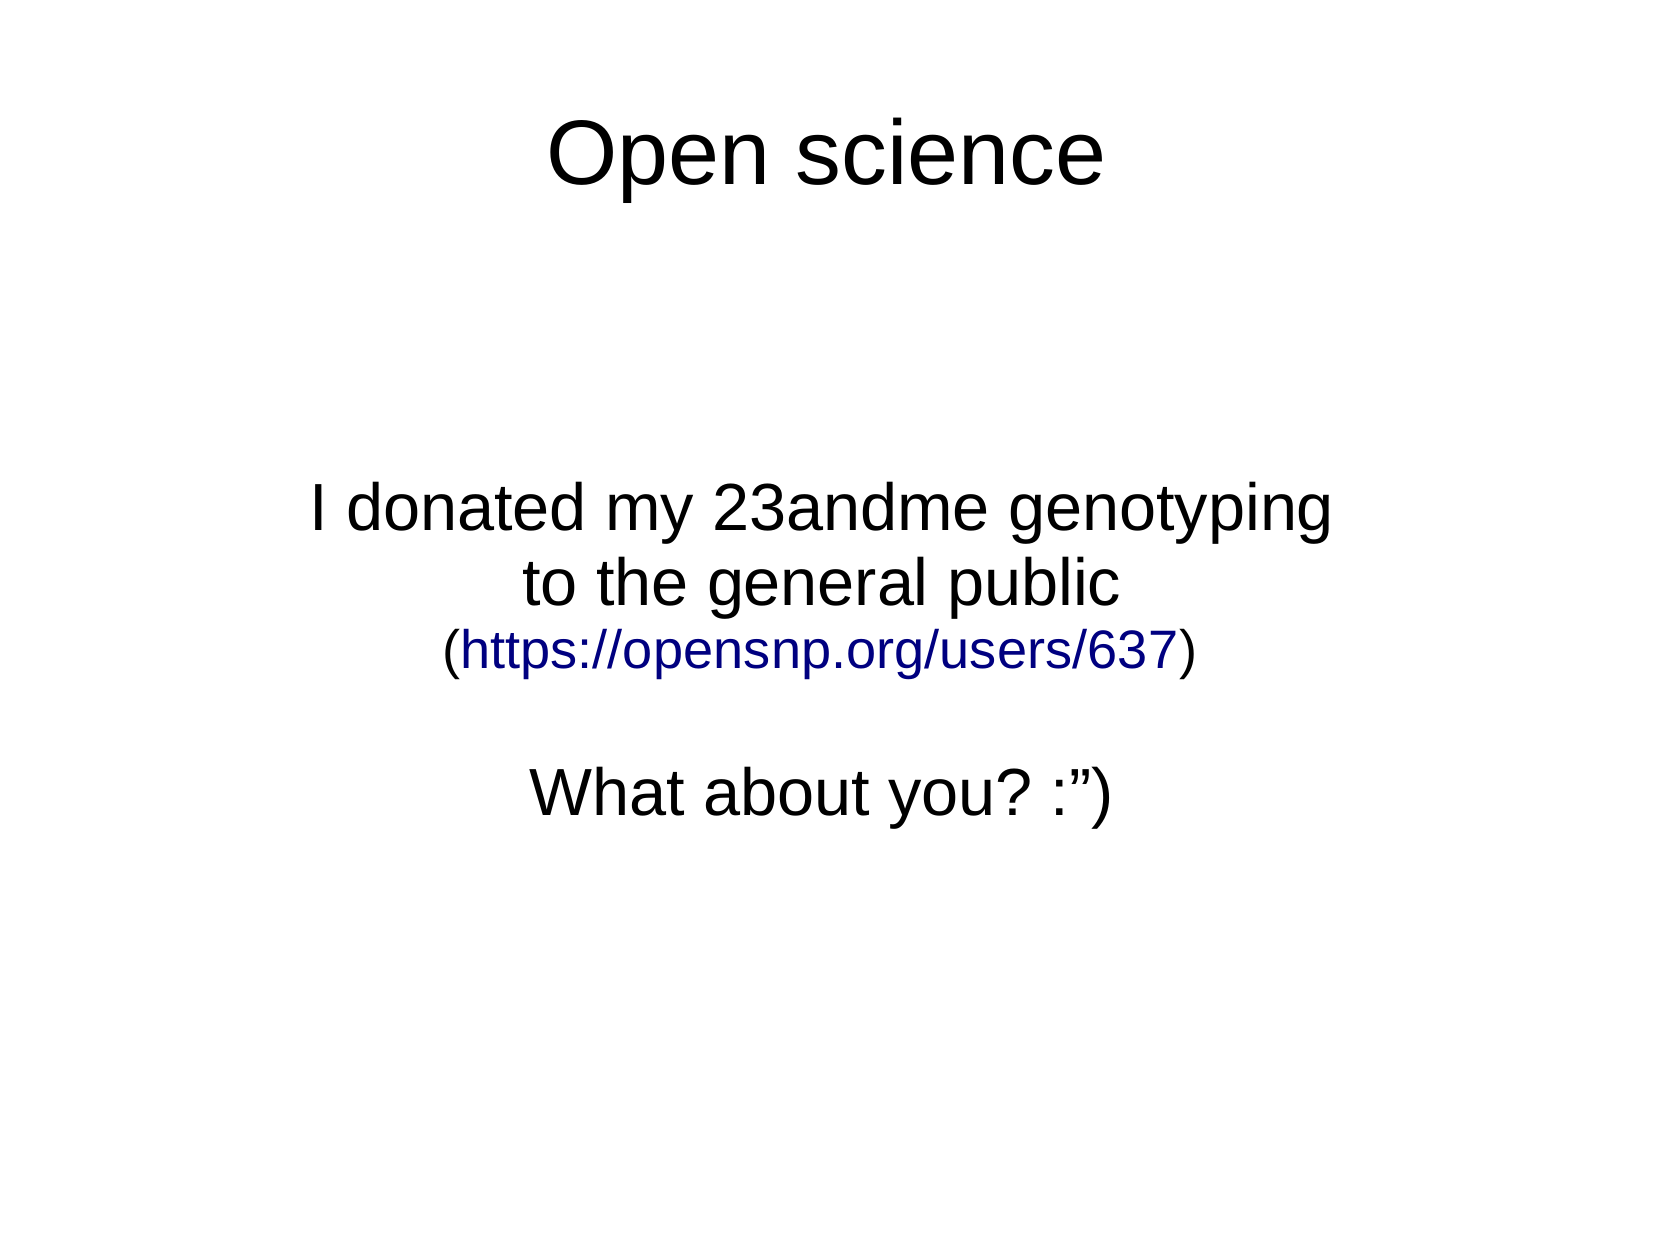

# Open science
I donated my 23andme genotyping
to the general public
(https://opensnp.org/users/637)
What about you? :”)